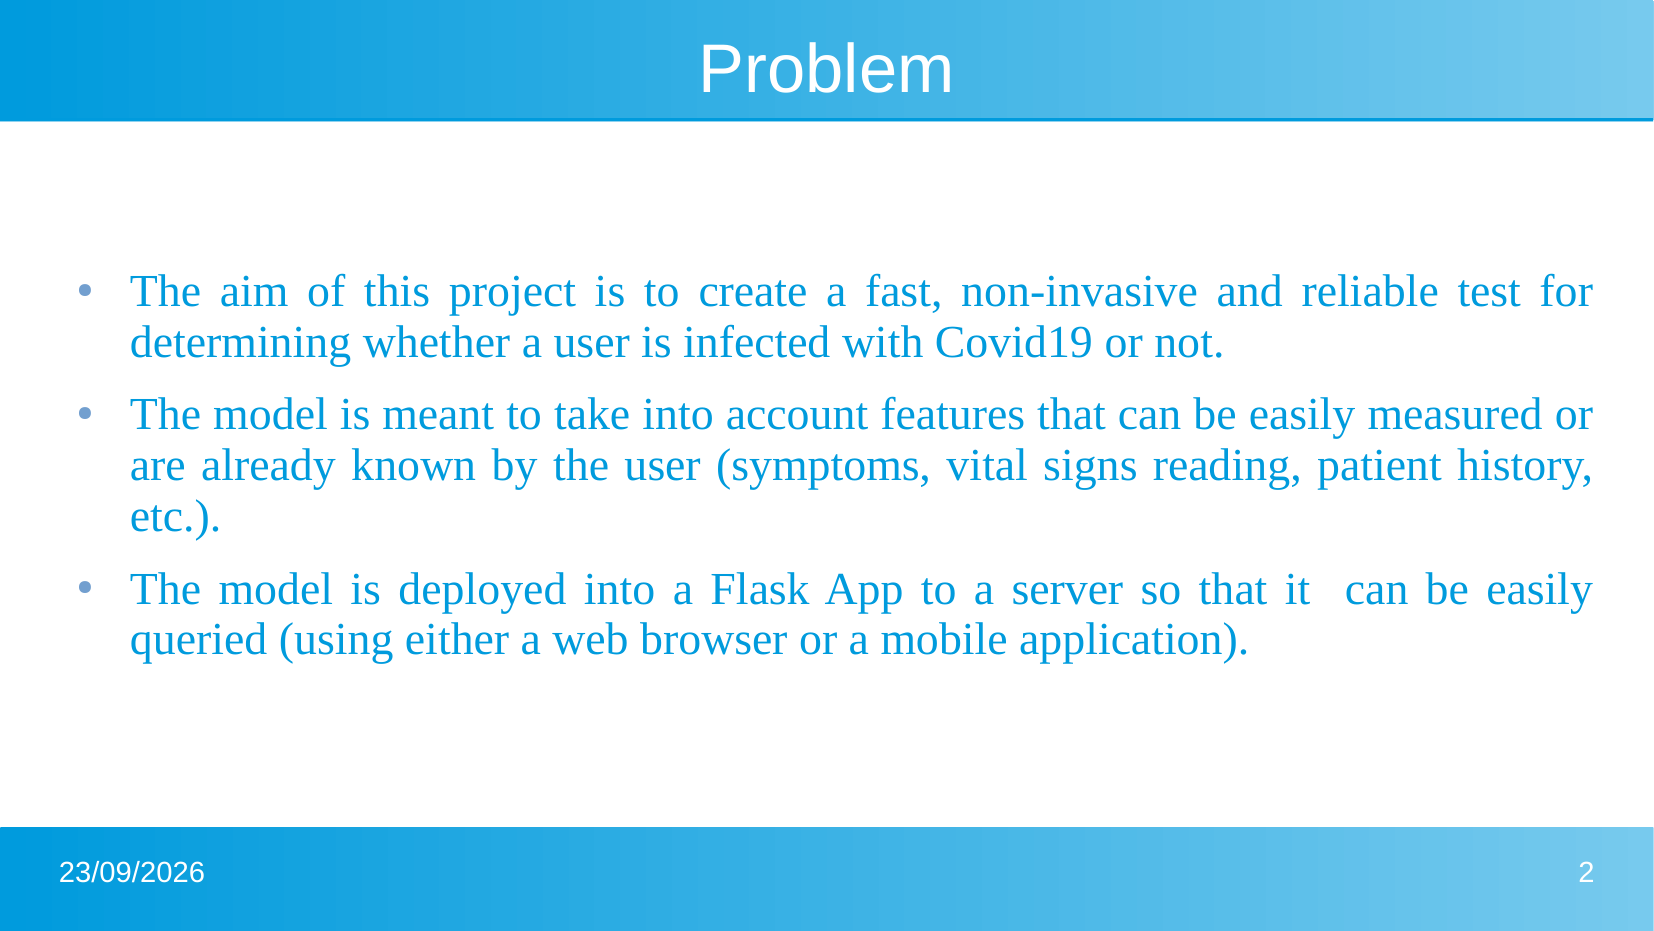

# Problem
The aim of this project is to create a fast, non-invasive and reliable test for determining whether a user is infected with Covid19 or not.
The model is meant to take into account features that can be easily measured or are already known by the user (symptoms, vital signs reading, patient history, etc.).
The model is deployed into a Flask App to a server so that it can be easily queried (using either a web browser or a mobile application).
2